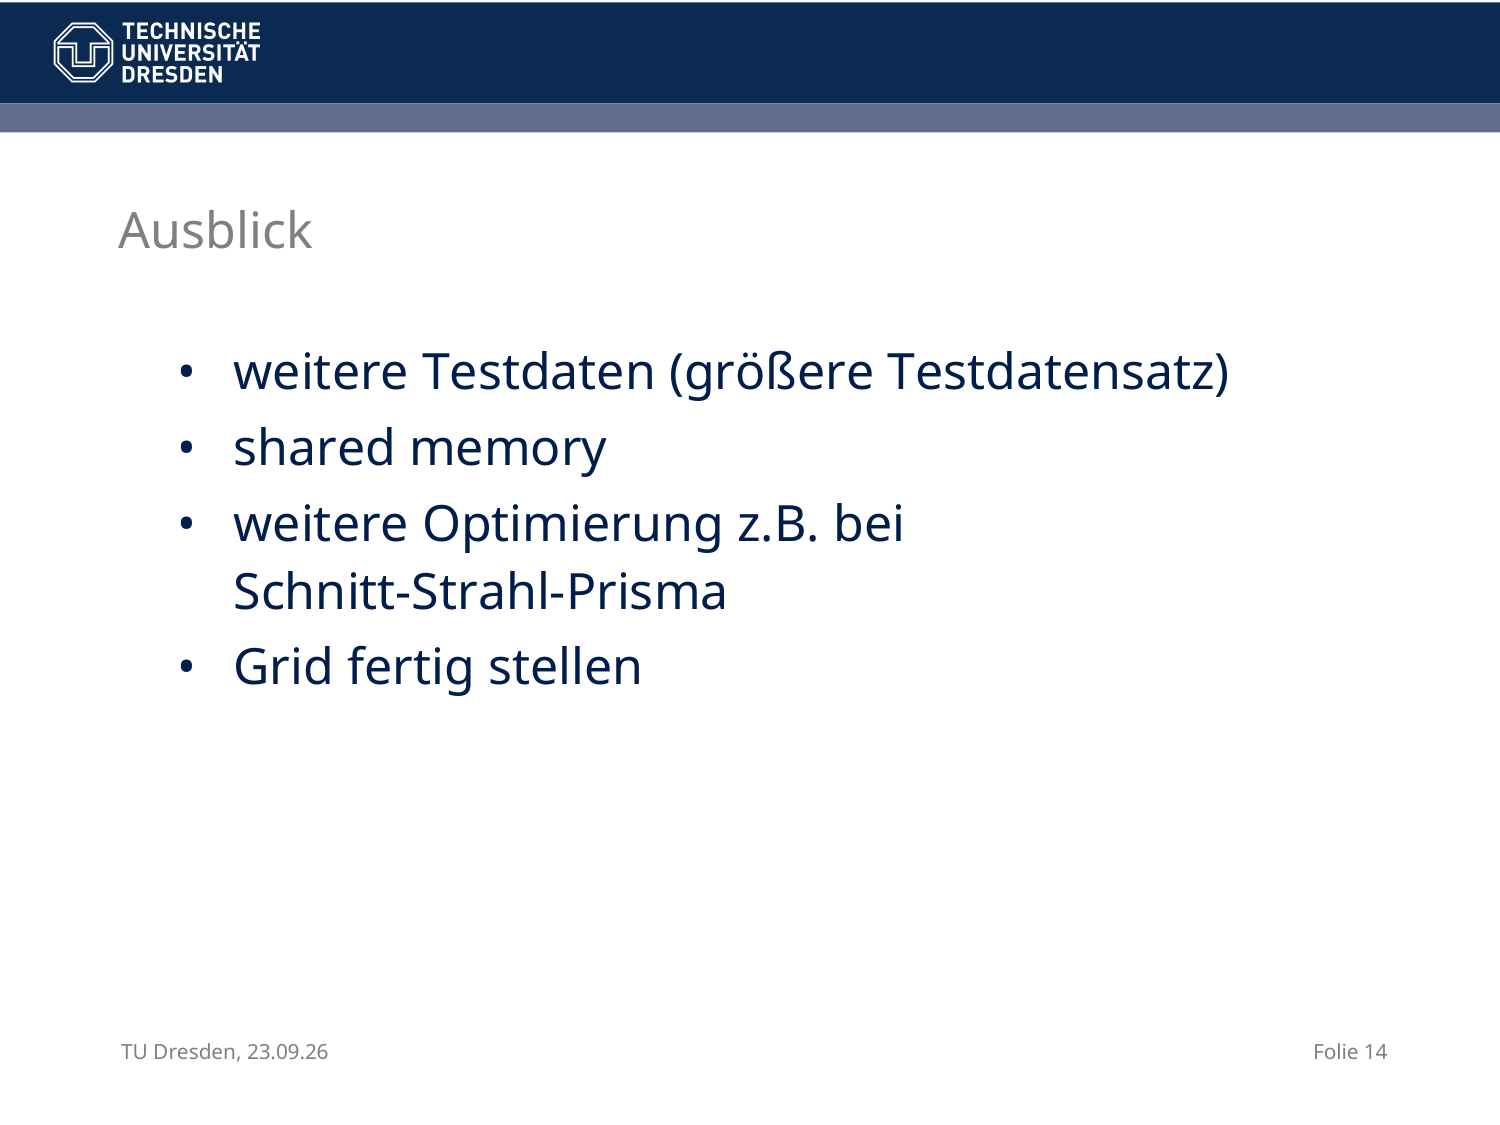

# Ausblick
weitere Testdaten (größere Testdatensatz)
shared memory
weitere Optimierung z.B. bei Schnitt‑Strahl‑Prisma
Grid fertig stellen
14